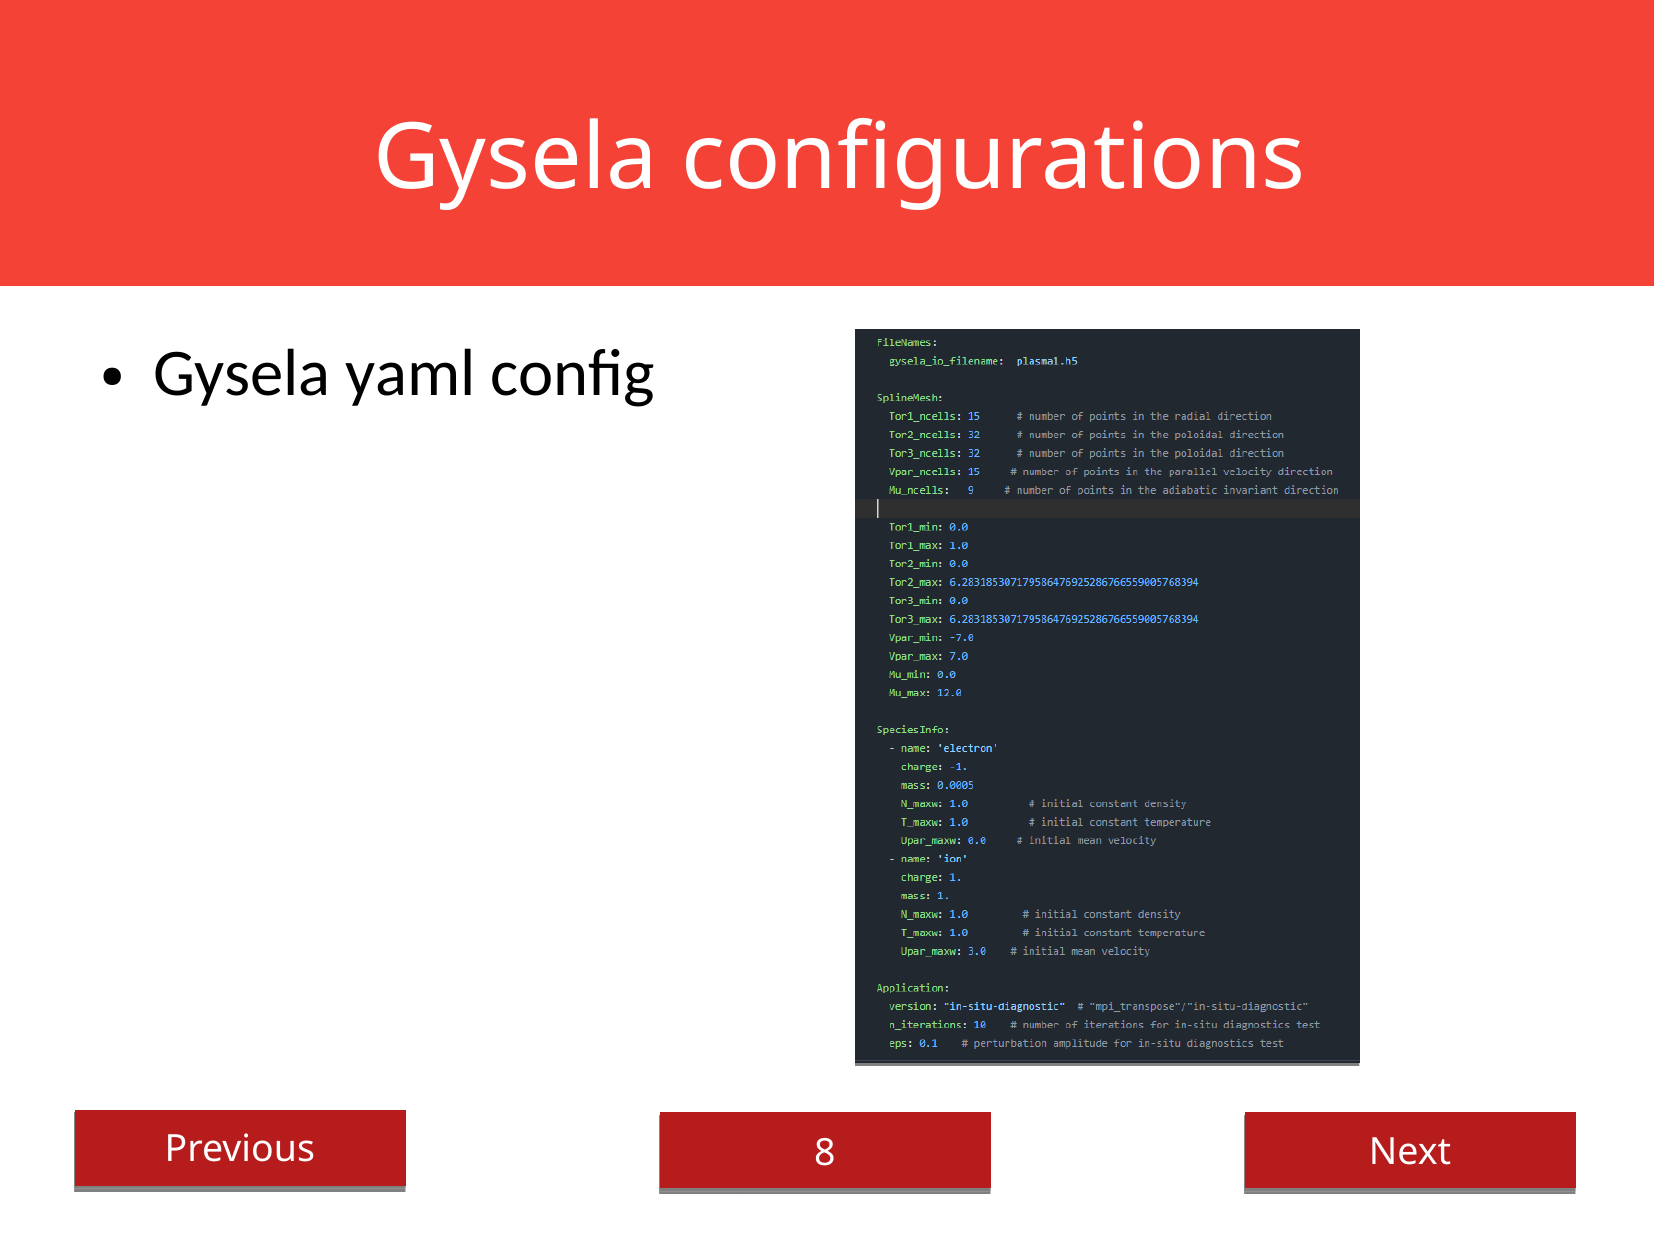

# Gysela configurations
Gysela yaml config
Previous
Next